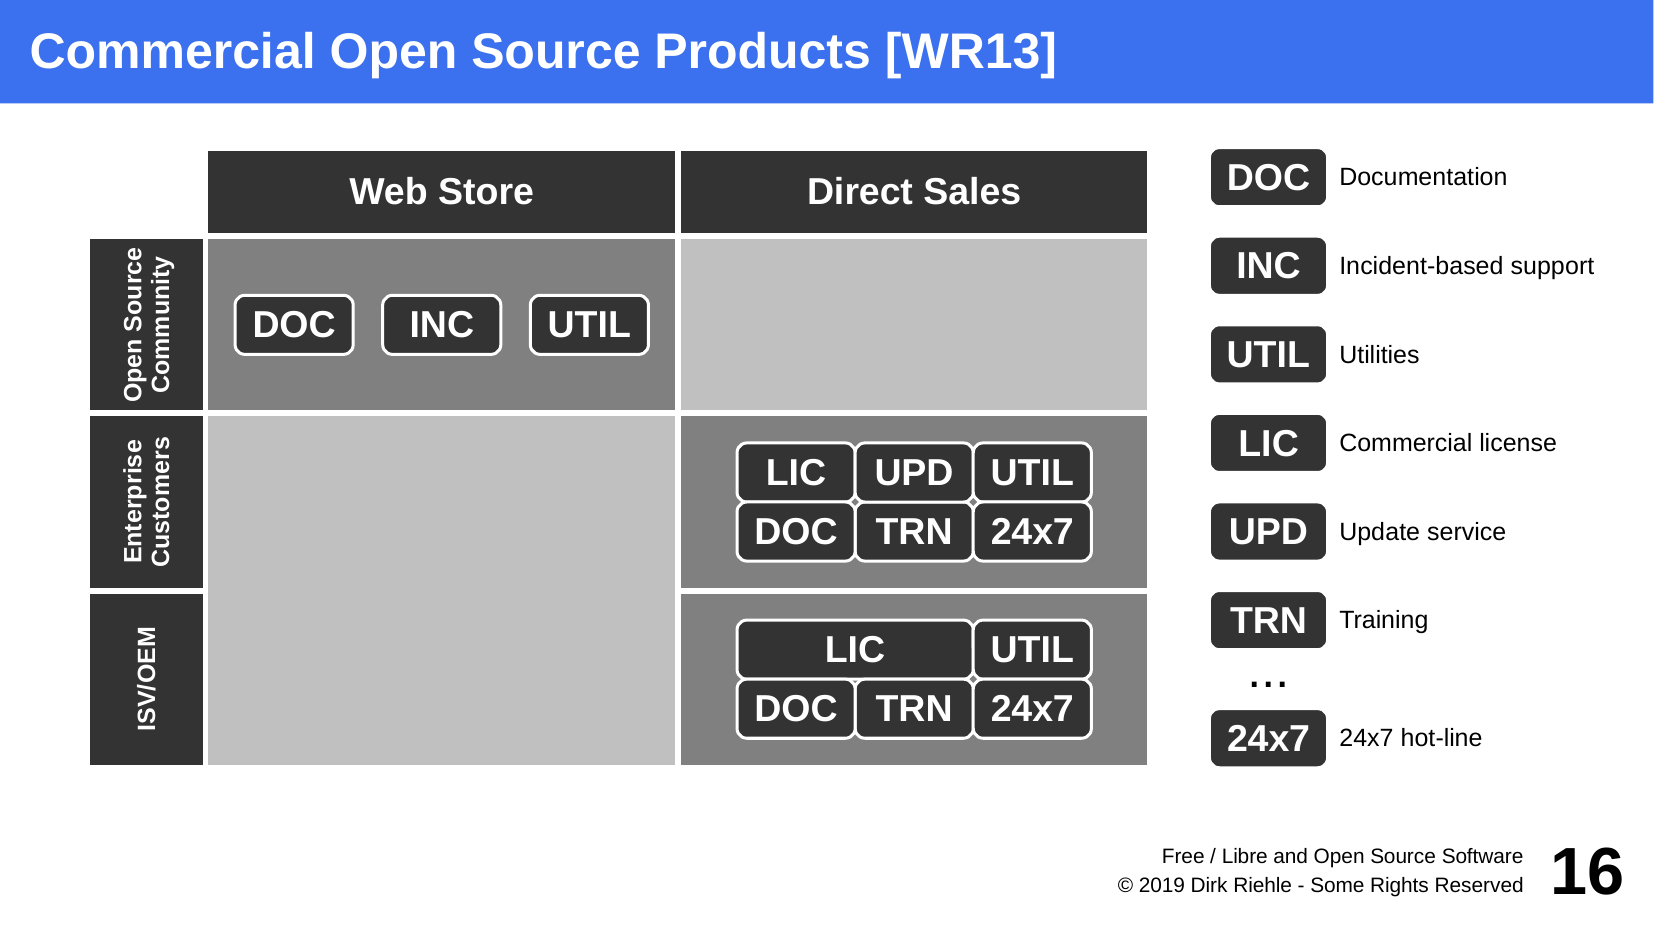

# Commercial Open Source Products [WR13]
Web Store
Direct Sales
Open Source
Community
DOC
INC
UTIL
Enterprise
Customers
LIC
UPD
UTIL
DOC
TRN
24x7
ISV/OEM
LIC
UTIL
DOC
TRN
24x7
DOC
Documentation
INC
Incident-based support
UTIL
Utilities
LIC
Commercial license
UPD
Update service
TRN
Training
...
24x7
24x7 hot-line
Free / Libre and Open Source Software
16
© 2019 Dirk Riehle - Some Rights Reserved